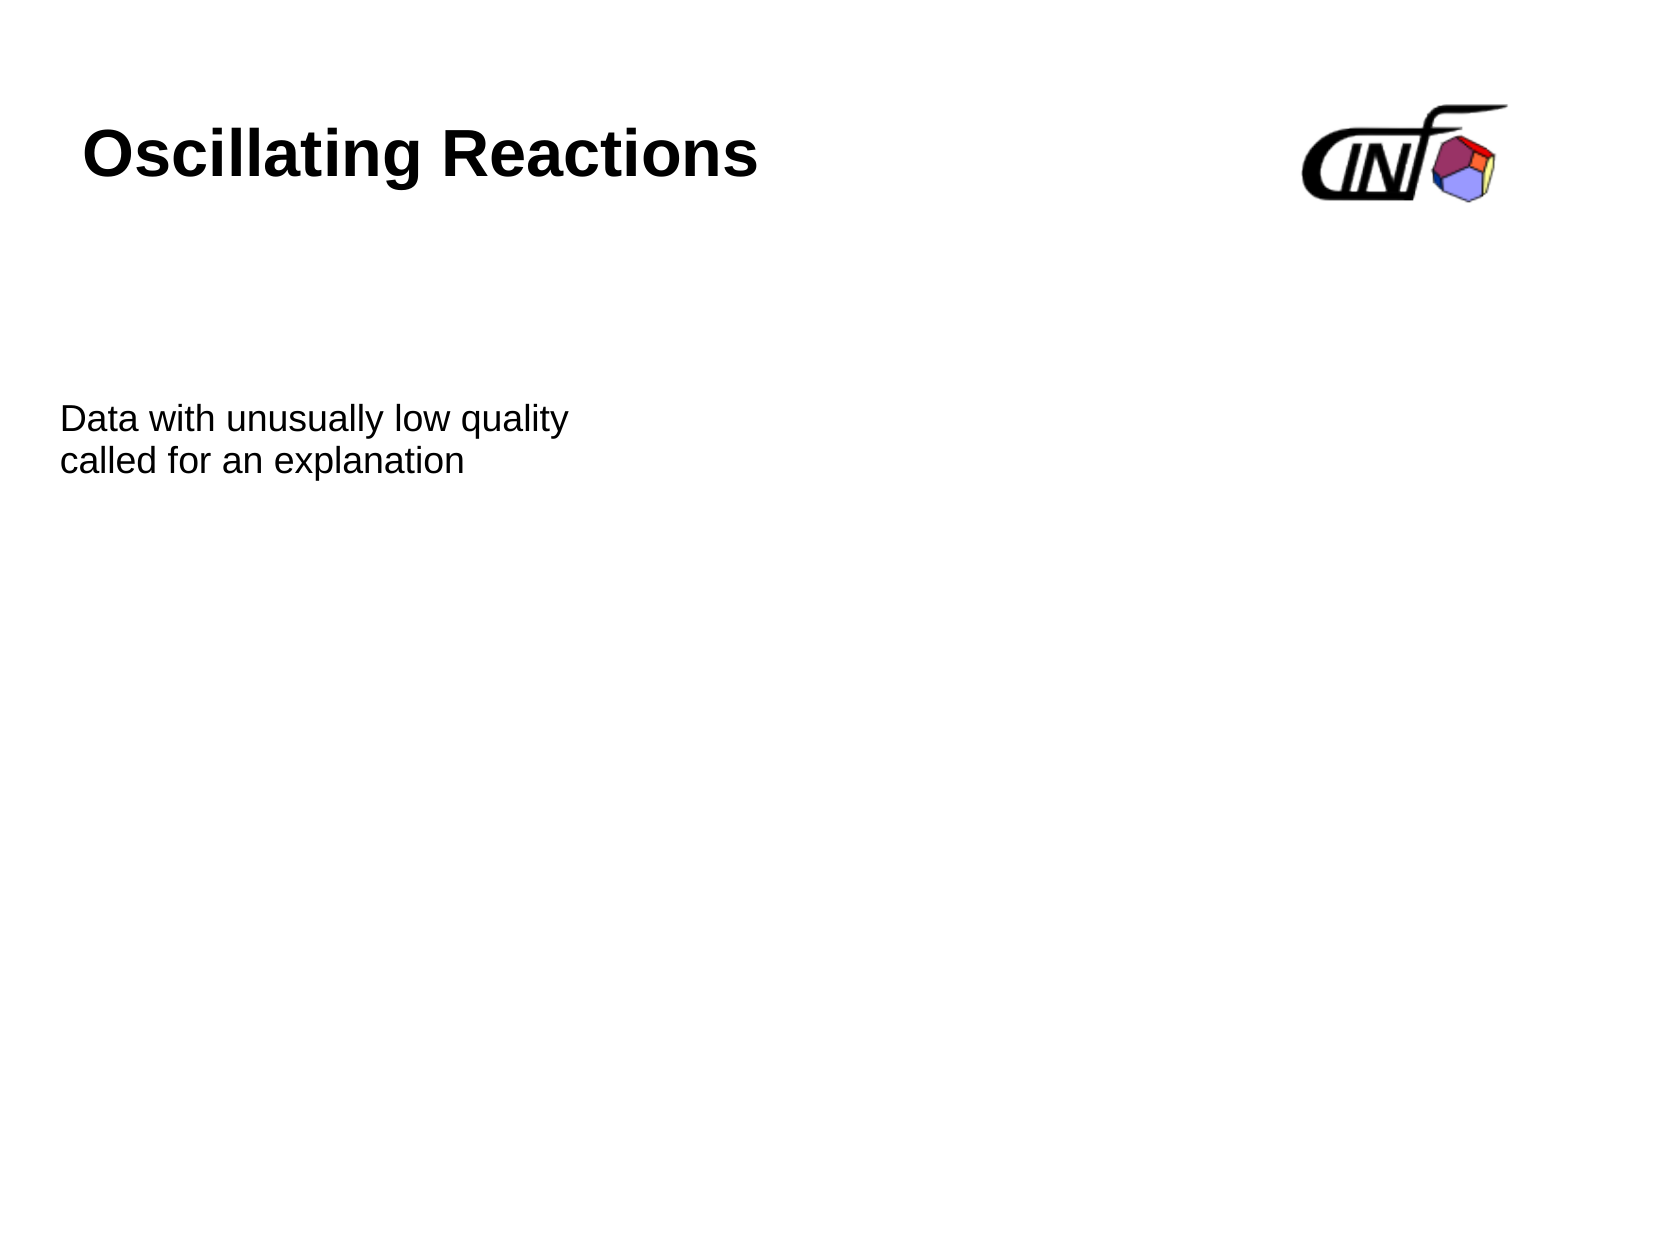

# Oscillating Reactions
Data with unusually low quality called for an explanation